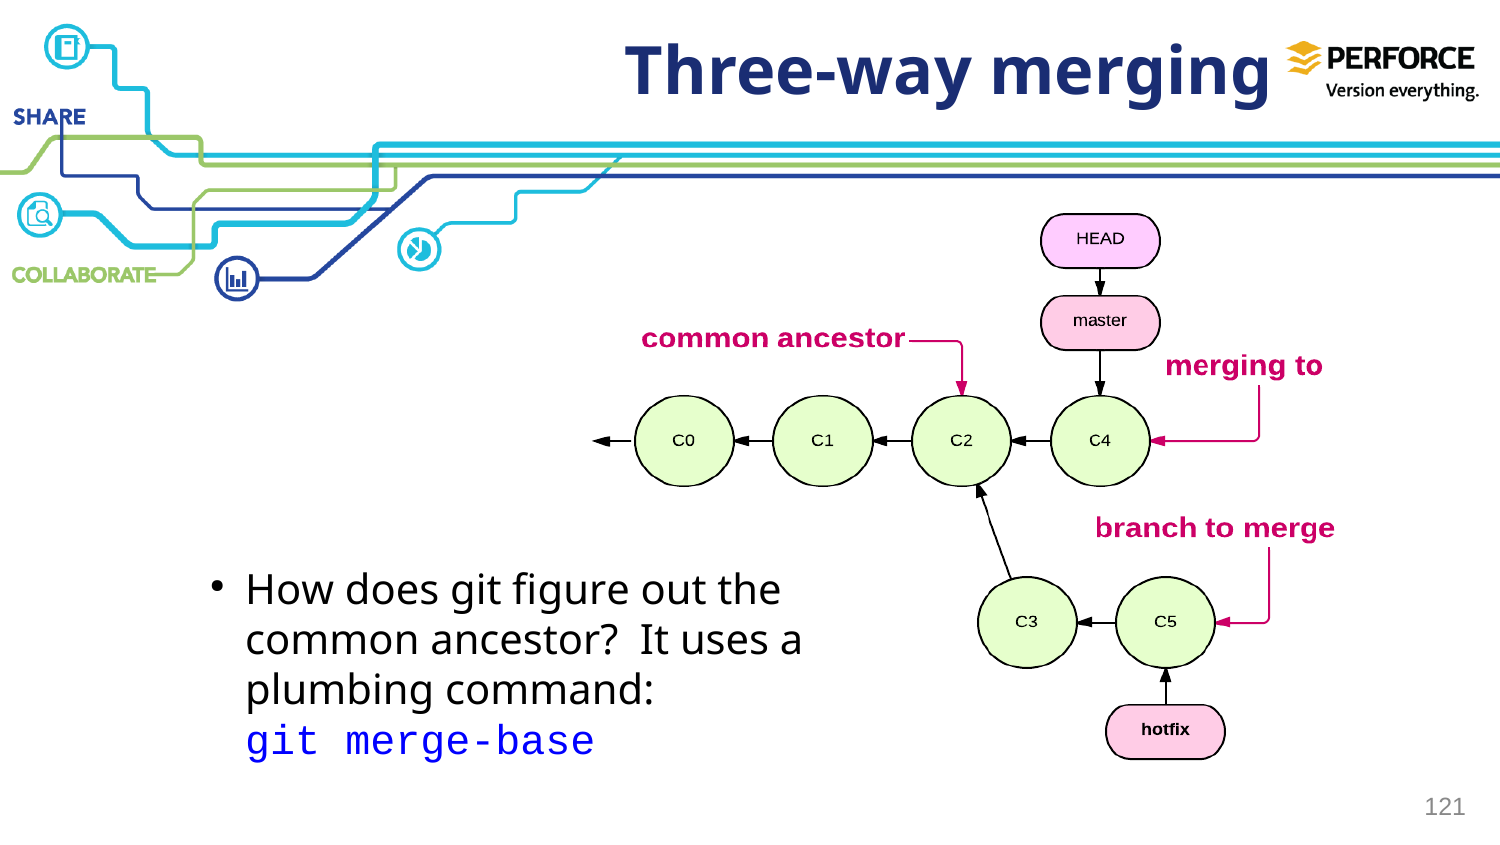

#
Three-way merging
How does git figure out the common ancestor? It uses a plumbing command:
git merge-base